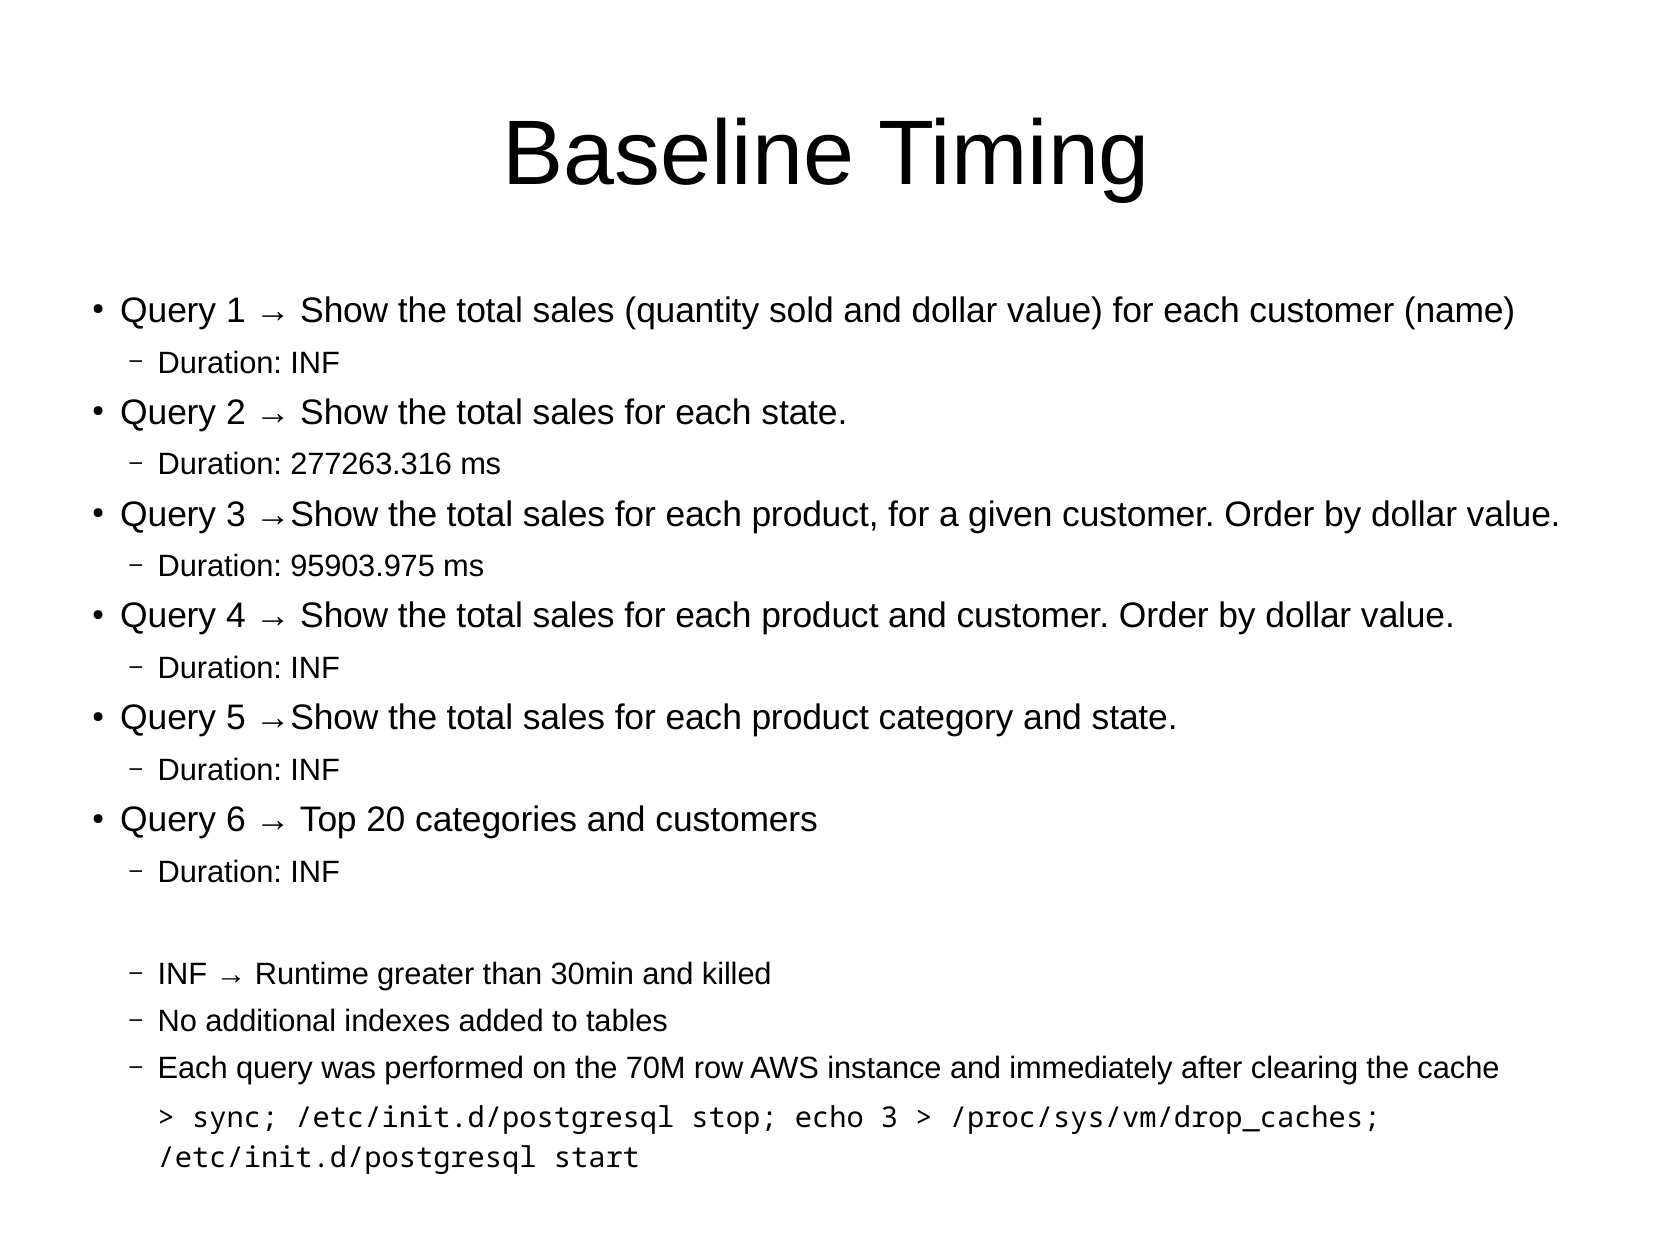

# Baseline Timing
Query 1 → Show the total sales (quantity sold and dollar value) for each customer (name)
Duration: INF
Query 2 → Show the total sales for each state.
Duration: 277263.316 ms
Query 3 →Show the total sales for each product, for a given customer. Order by dollar value.
Duration: 95903.975 ms
Query 4 → Show the total sales for each product and customer. Order by dollar value.
Duration: INF
Query 5 →Show the total sales for each product category and state.
Duration: INF
Query 6 → Top 20 categories and customers
Duration: INF
INF → Runtime greater than 30min and killed
No additional indexes added to tables
Each query was performed on the 70M row AWS instance and immediately after clearing the cache
> sync; /etc/init.d/postgresql stop; echo 3 > /proc/sys/vm/drop_caches; /etc/init.d/postgresql start